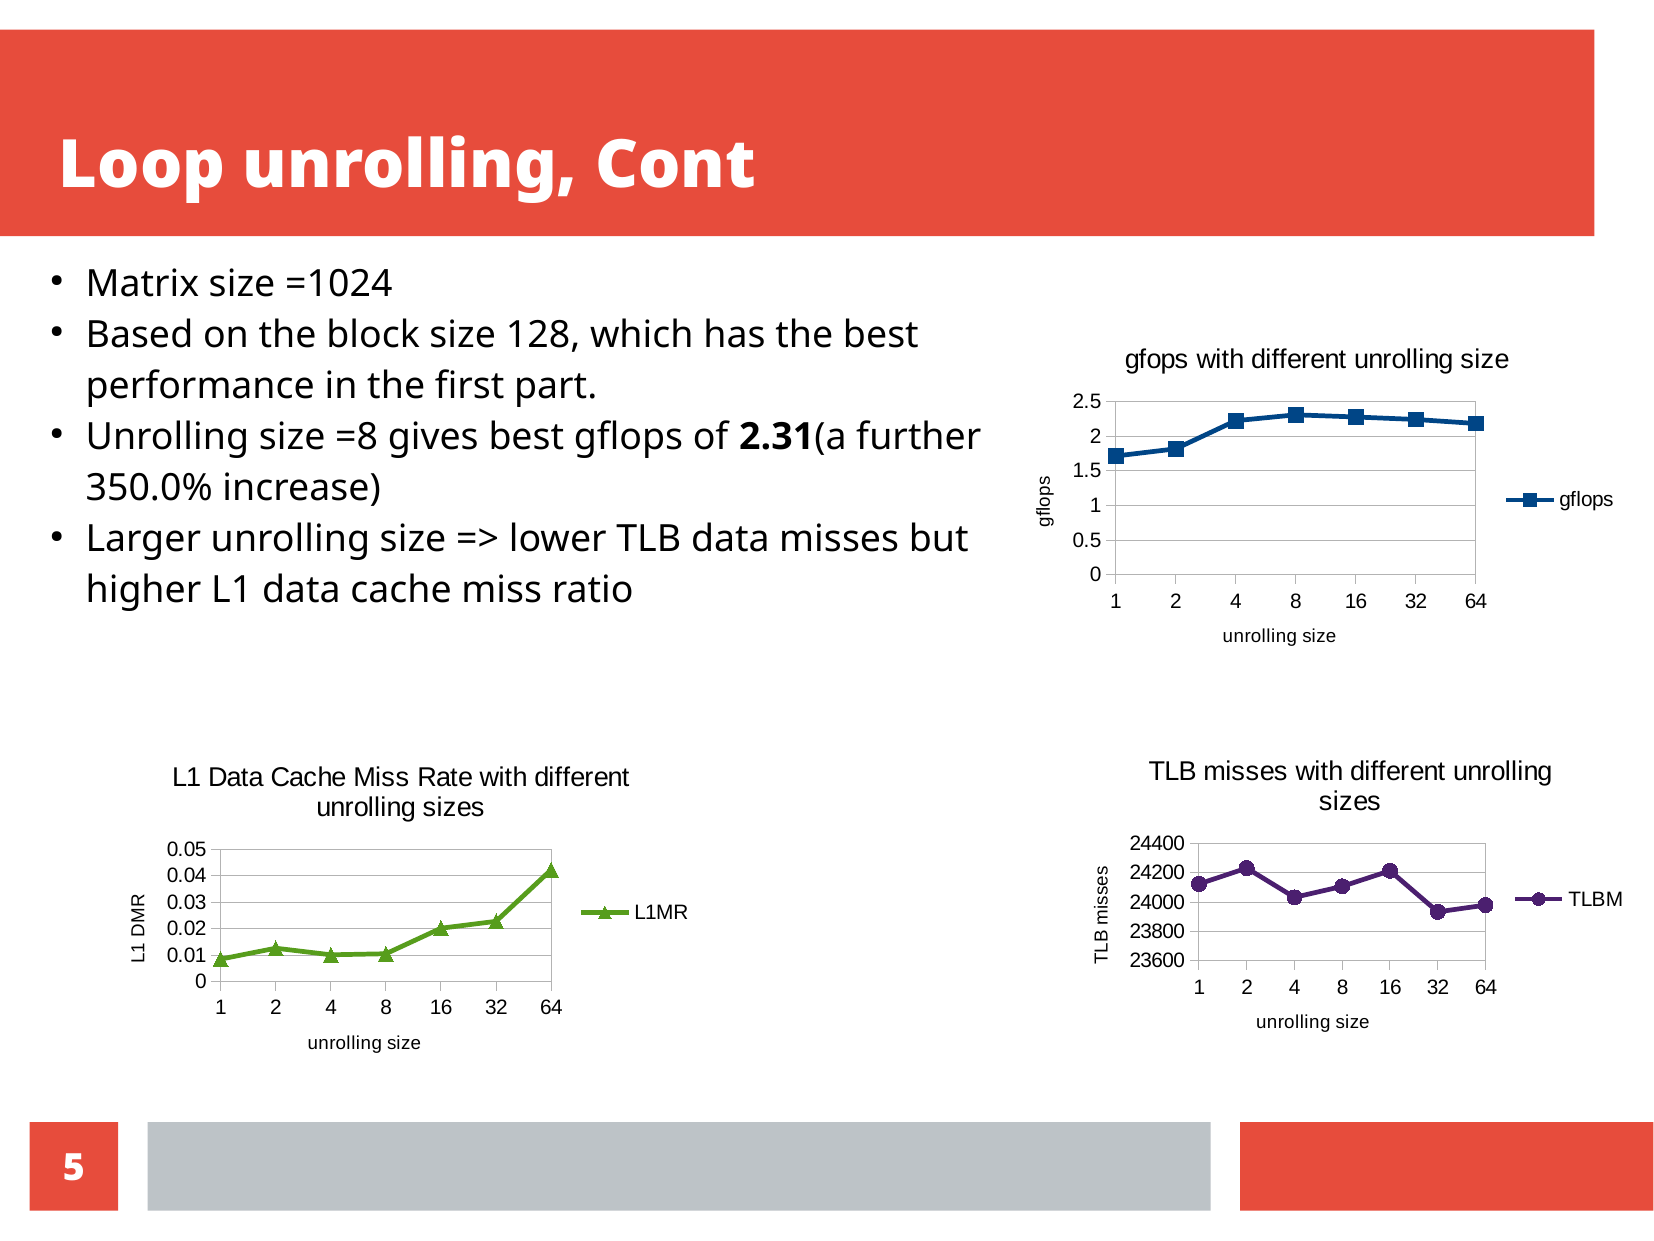

# Loop unrolling, Cont
Matrix size =1024
Based on the block size 128, which has the best performance in the first part.
Unrolling size =8 gives best gflops of 2.31(a further 350.0% increase)
Larger unrolling size => lower TLB data misses but higher L1 data cache miss ratio
### Chart: gfops with different unrolling size
| Category | gflops |
|---|---|
| 1 | 1.714879 |
| 2 | 1.81956 |
| 4 | 2.224789 |
| 8 | 2.310514 |
| 16 | 2.278788 |
| 32 | 2.242722 |
| 64 | 2.185241 |
### Chart: TLB misses with different unrolling sizes
| Category | TLBM |
|---|---|
| 1 | 24123.0 |
| 2 | 24231.0 |
| 4 | 24032.0 |
| 8 | 24107.0 |
| 16 | 24213.0 |
| 32 | 23933.0 |
| 64 | 23979.0 |
### Chart: L1 Data Cache Miss Rate with different unrolling sizes
| Category | L1MR |
|---|---|
| 1 | 0.00847 |
| 2 | 0.012606 |
| 4 | 0.010102 |
| 8 | 0.010507 |
| 16 | 0.020156 |
| 32 | 0.022779 |
| 64 | 0.042304 |5